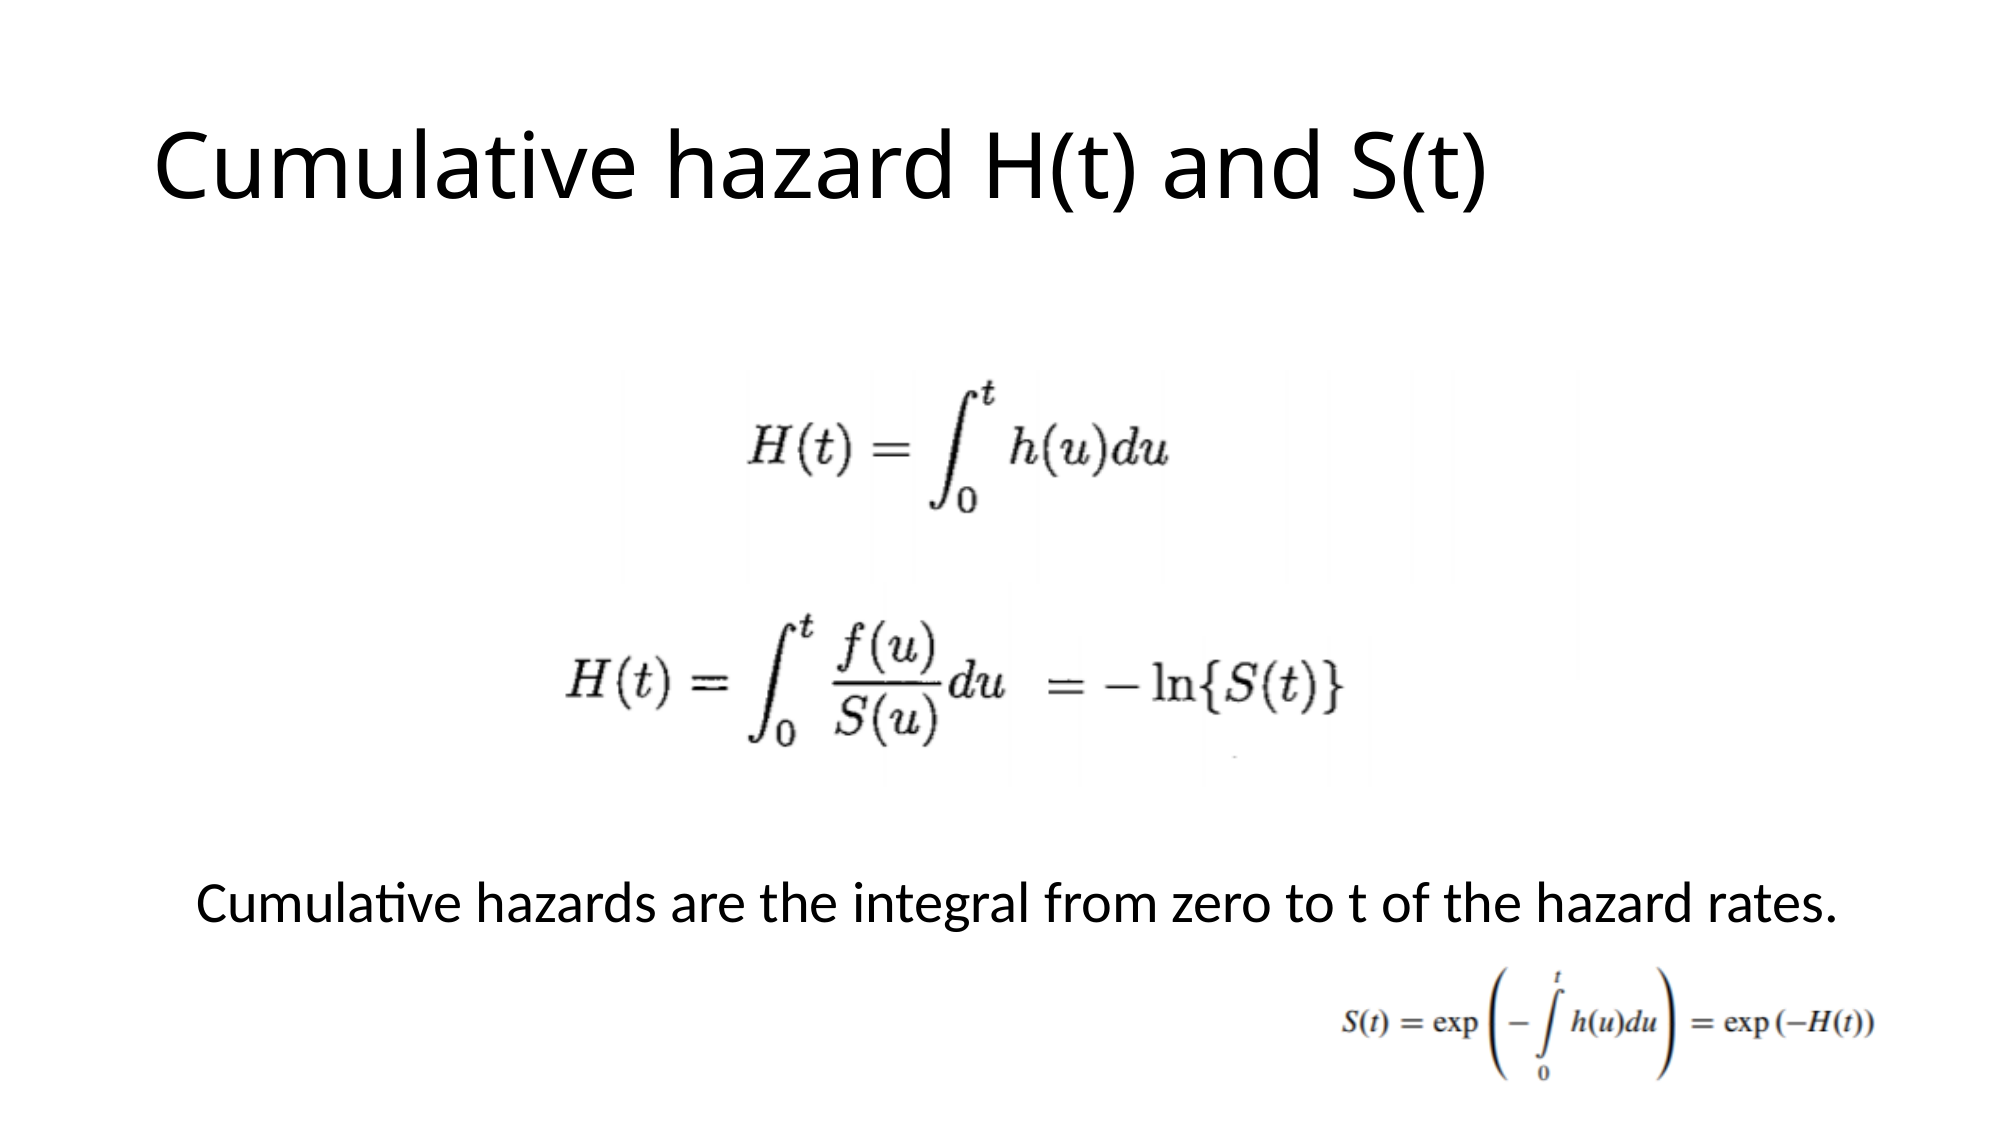

# Cumulative hazard H(t) and S(t)
Cumulative hazards are the integral from zero to t of the hazard rates.